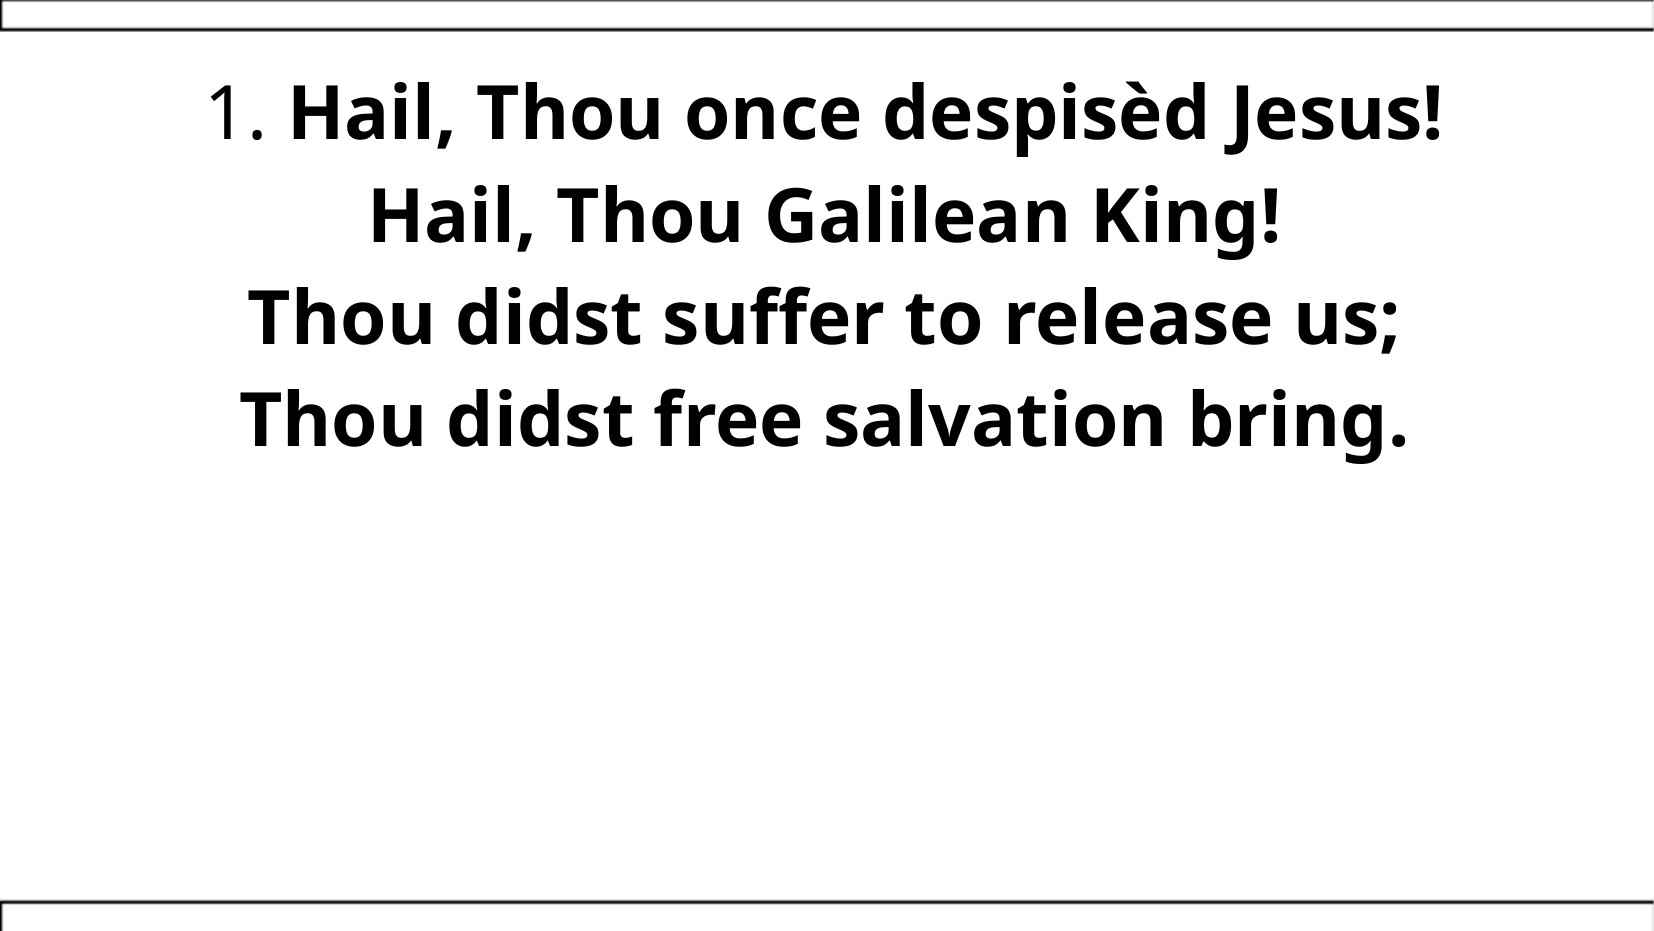

1. Hail, Thou once despisèd Jesus!
Hail, Thou Galilean King!
Thou didst suffer to release us;
Thou didst free salvation bring.